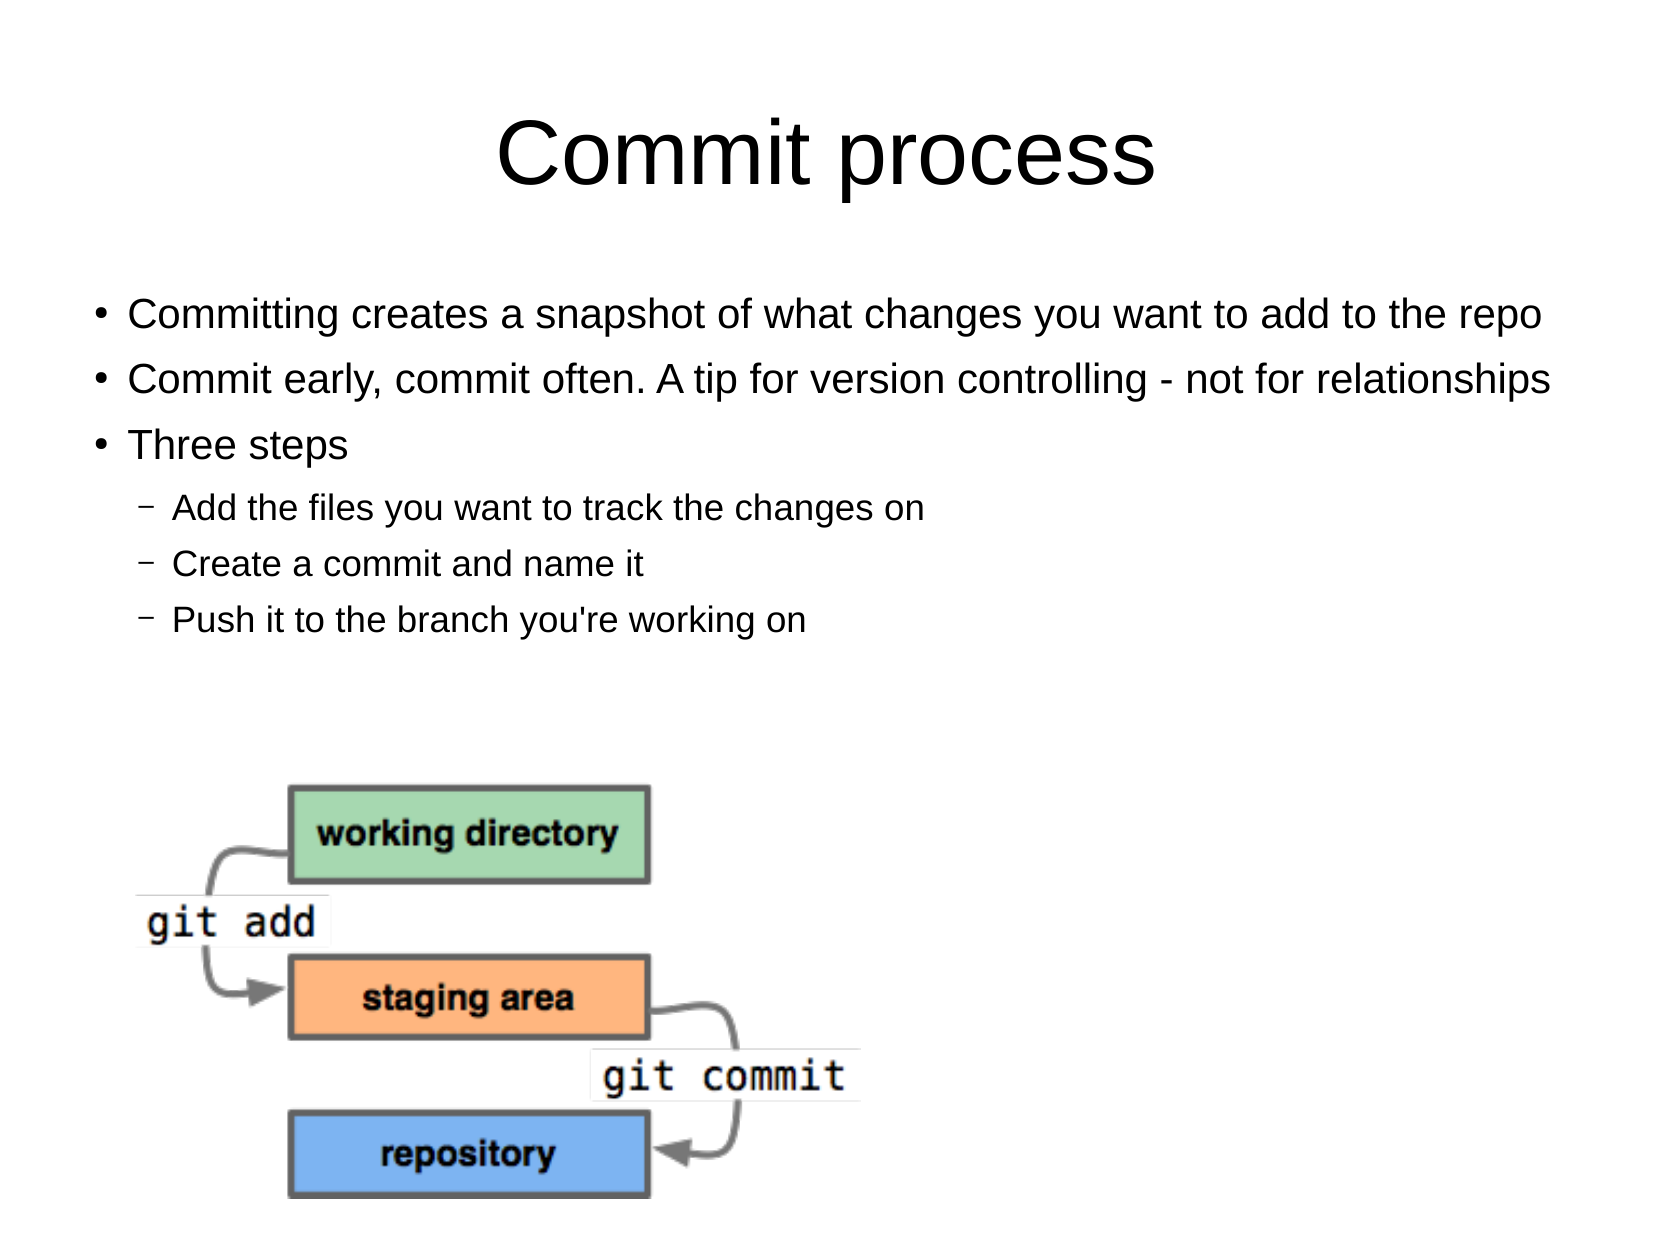

# Commit process
Committing creates a snapshot of what changes you want to add to the repo
Commit early, commit often. A tip for version controlling - not for relationships
Three steps
Add the files you want to track the changes on
Create a commit and name it
Push it to the branch you're working on